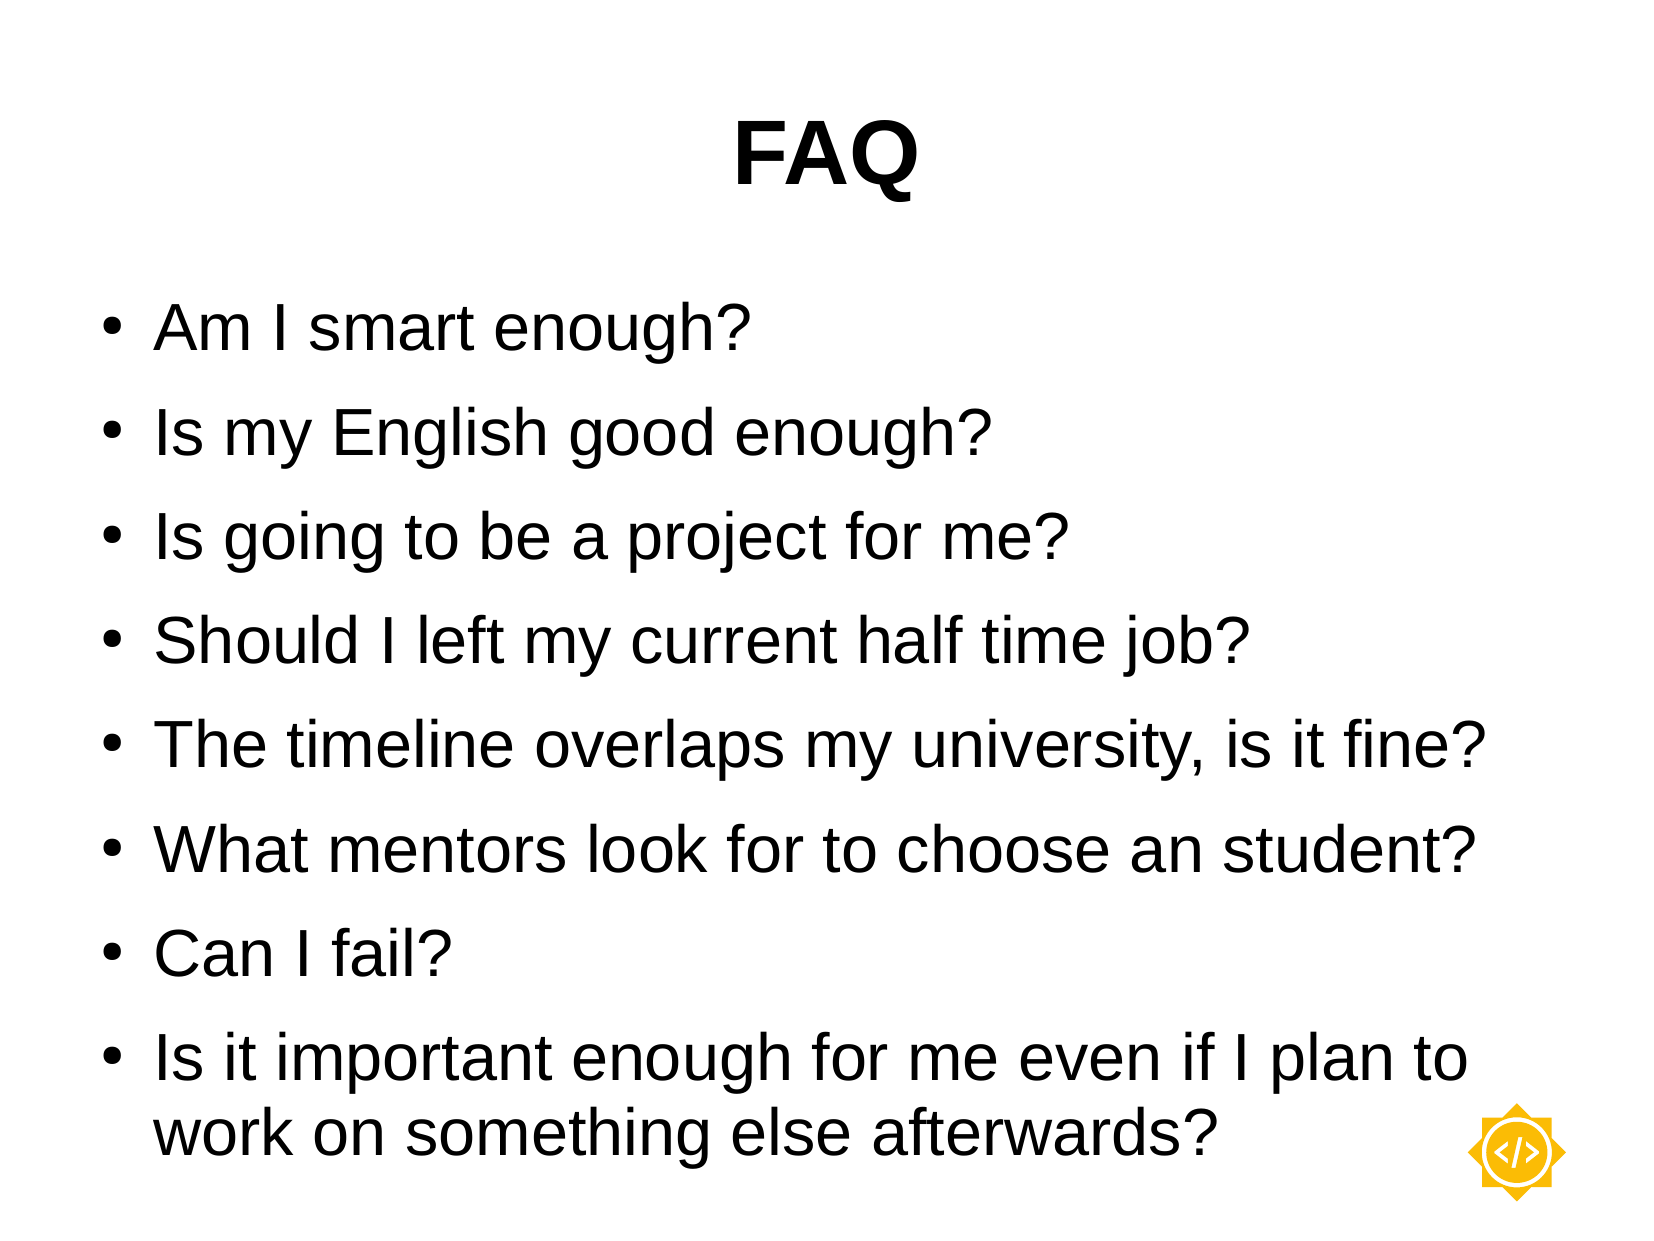

# FAQ
Am I smart enough?
Is my English good enough?
Is going to be a project for me?
Should I left my current half time job?
The timeline overlaps my university, is it fine?
What mentors look for to choose an student?
Can I fail?
Is it important enough for me even if I plan to work on something else afterwards?